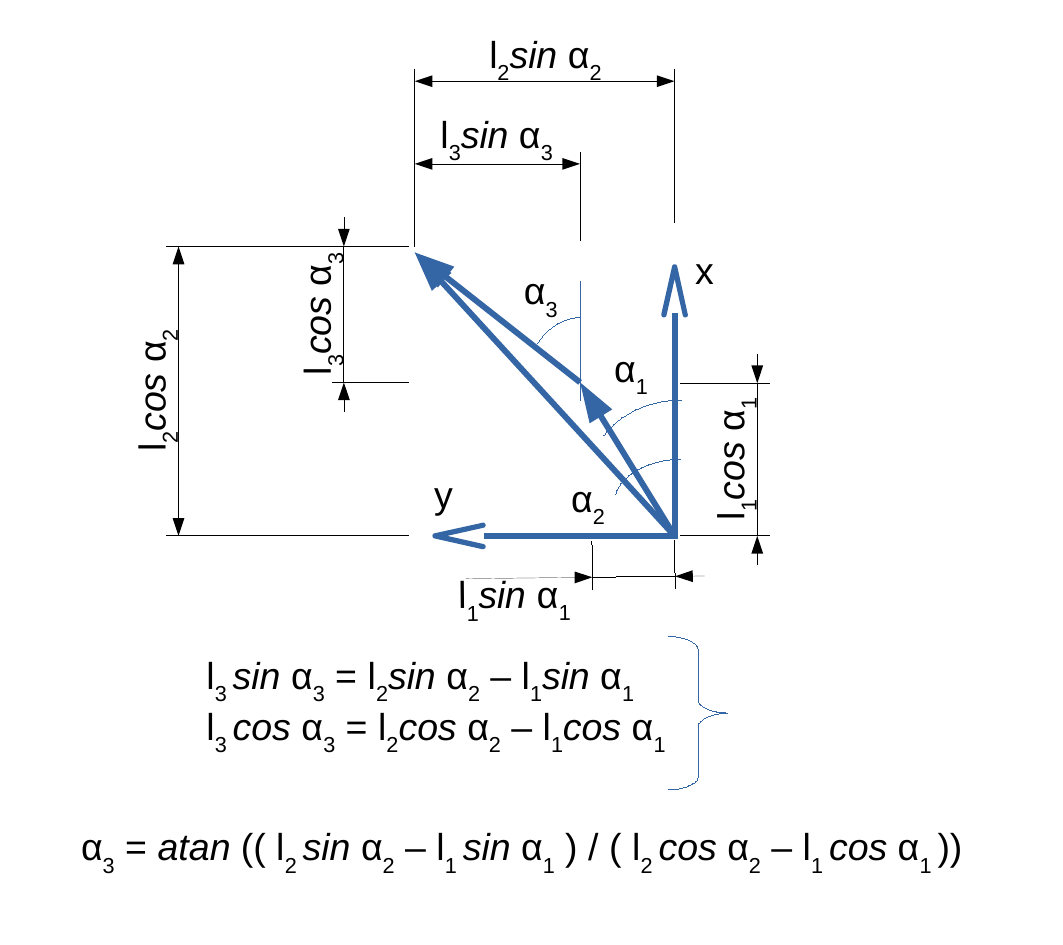

x
α3
α1
y
α2
l3 sin α3 = l2sin α2 – l1sin α1
l3 cos α3 = l2cos α2 – l1cos α1
α3 = atan (( l2 sin α2 – l1 sin α1 ) / ( l2 cos α2 – l1 cos α1 ))